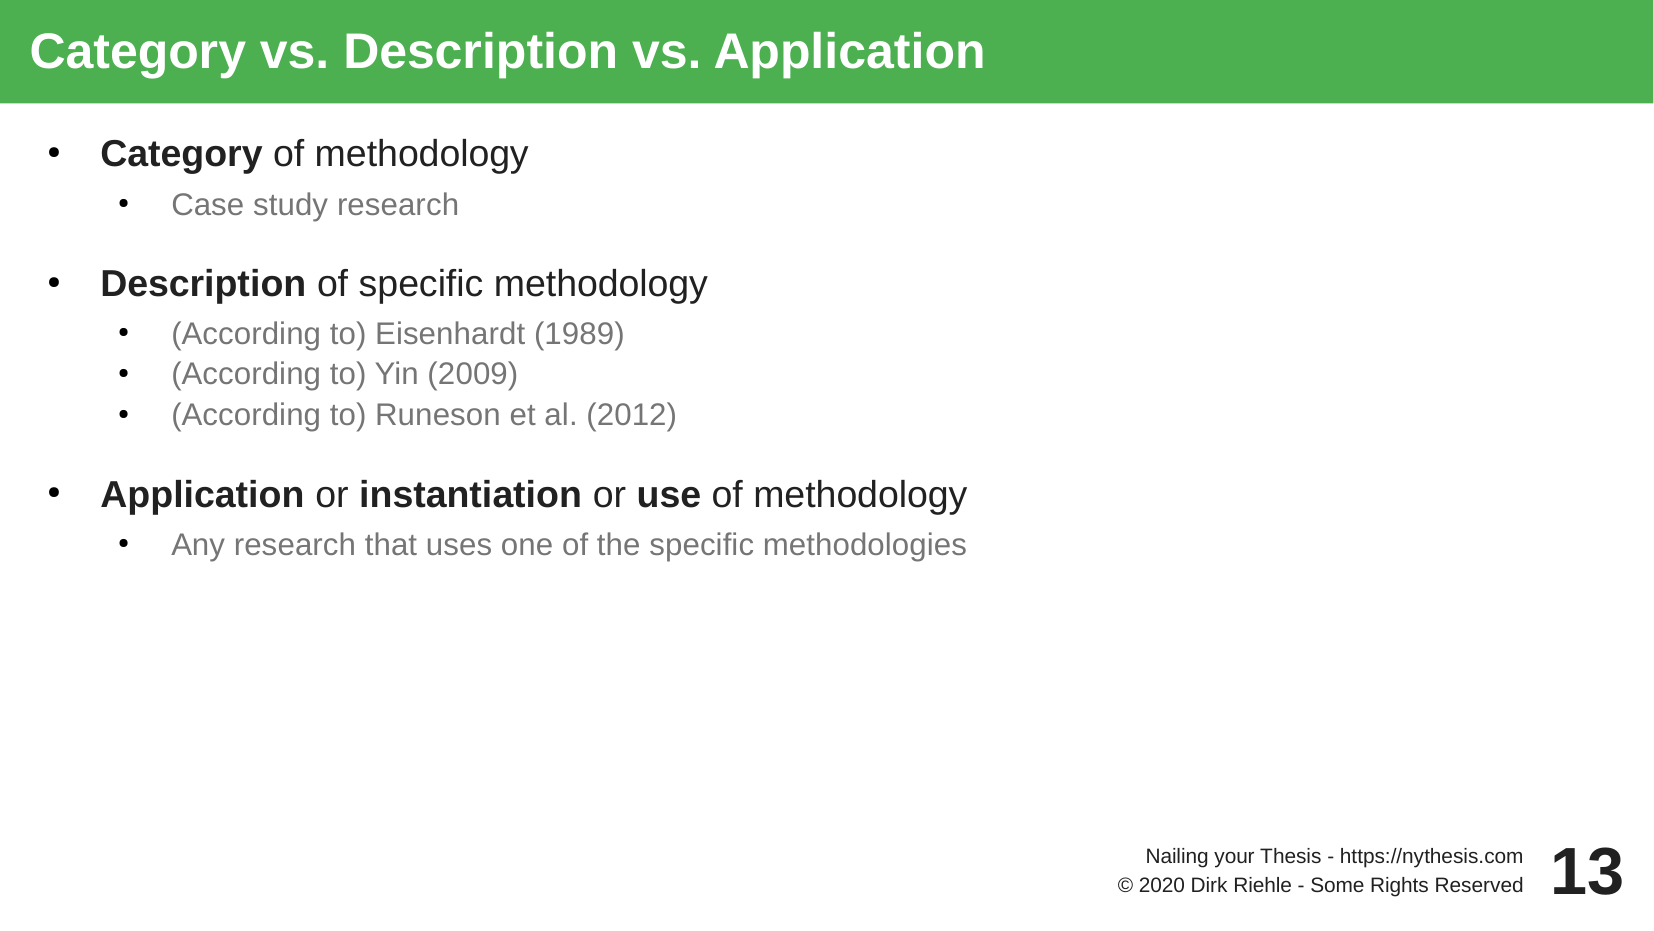

# Category vs. Description vs. Application
Category of methodology
Case study research
Description of specific methodology
(According to) Eisenhardt (1989)
(According to) Yin (2009)
(According to) Runeson et al. (2012)
Application or instantiation or use of methodology
Any research that uses one of the specific methodologies
Nailing your Thesis - https://nythesis.com
13
© 2020 Dirk Riehle - Some Rights Reserved